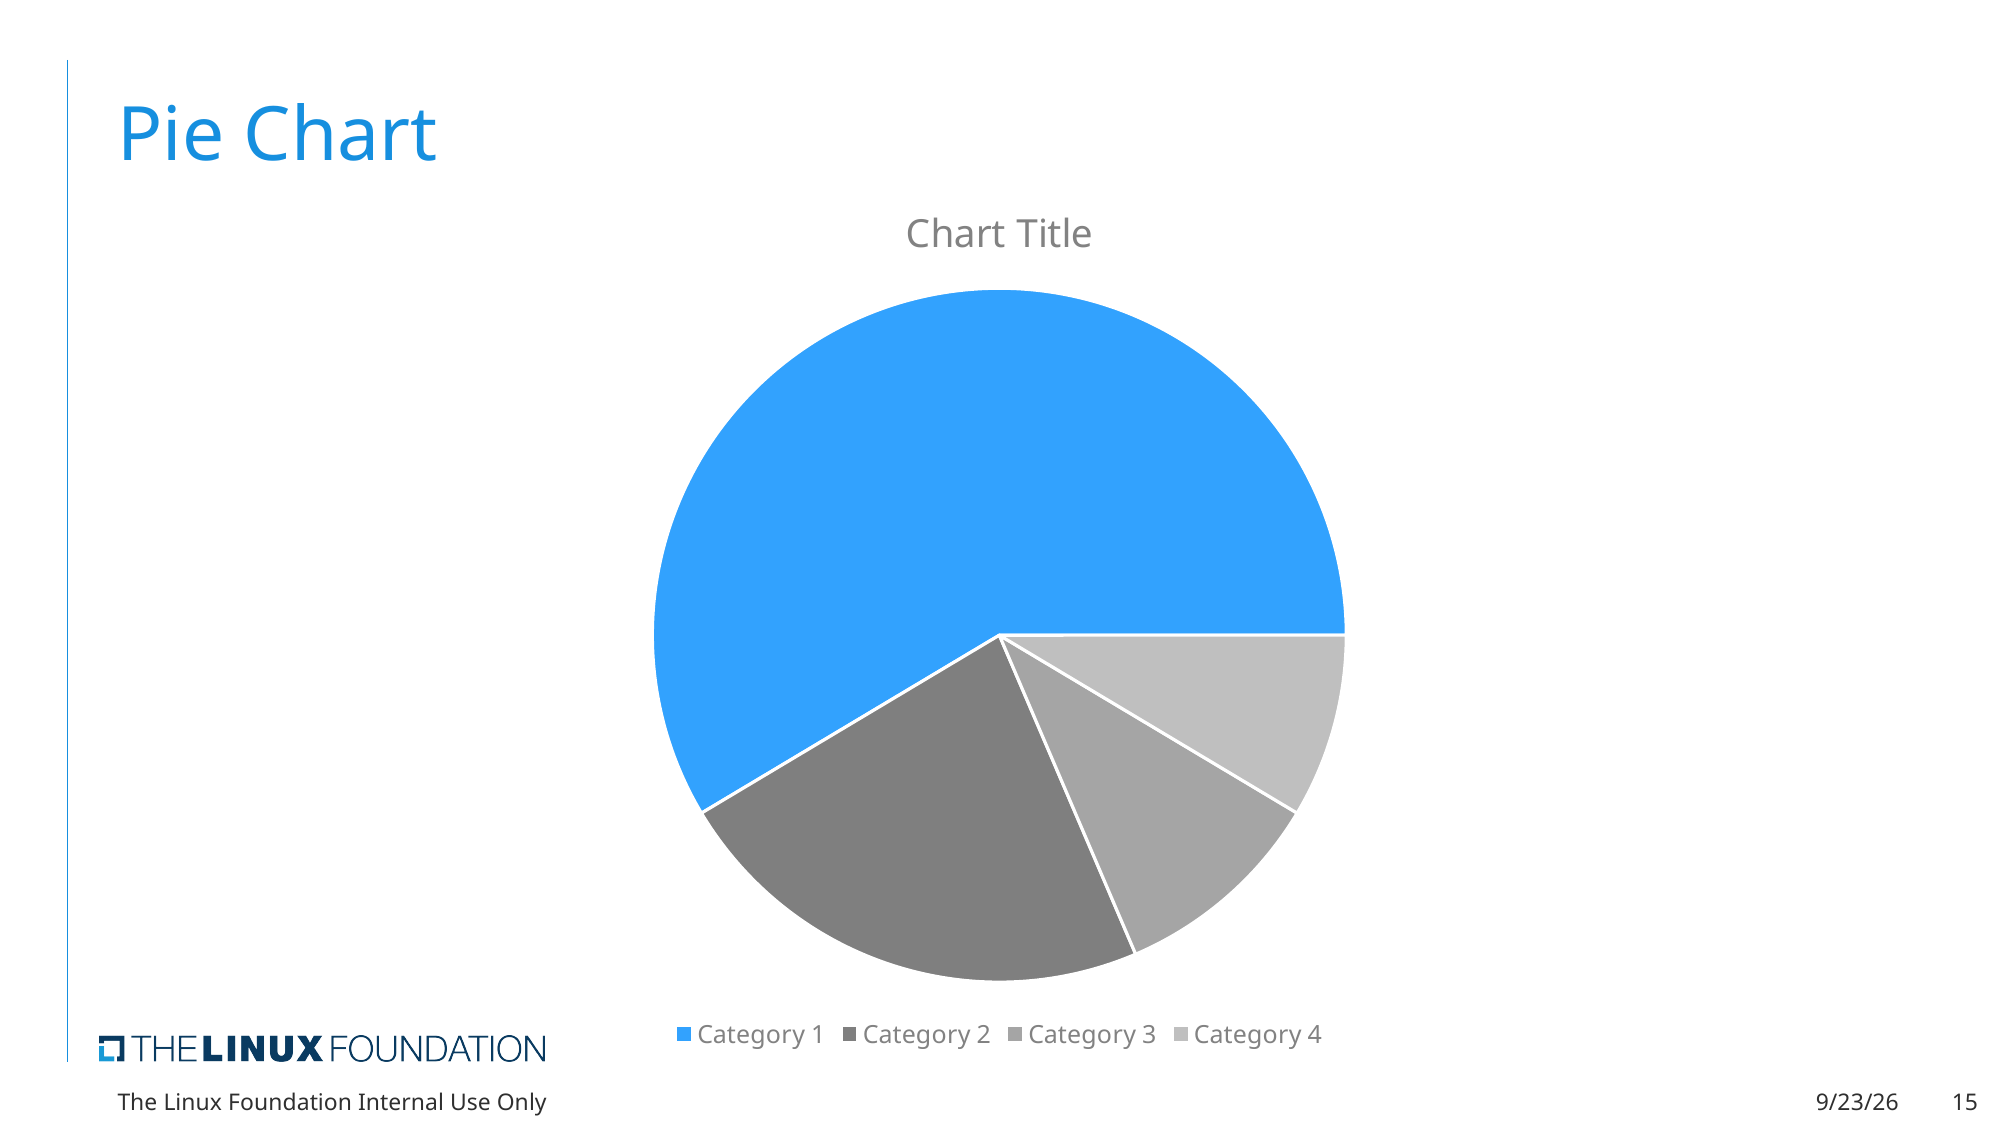

# Pie Chart
### Chart: Chart Title
| Category | Chart Title |
|---|---|
| Category 1 | 8.2 |
| Category 2 | 3.2 |
| Category 3 | 1.4 |
| Category 4 | 1.2 |
The Linux Foundation Internal Use Only